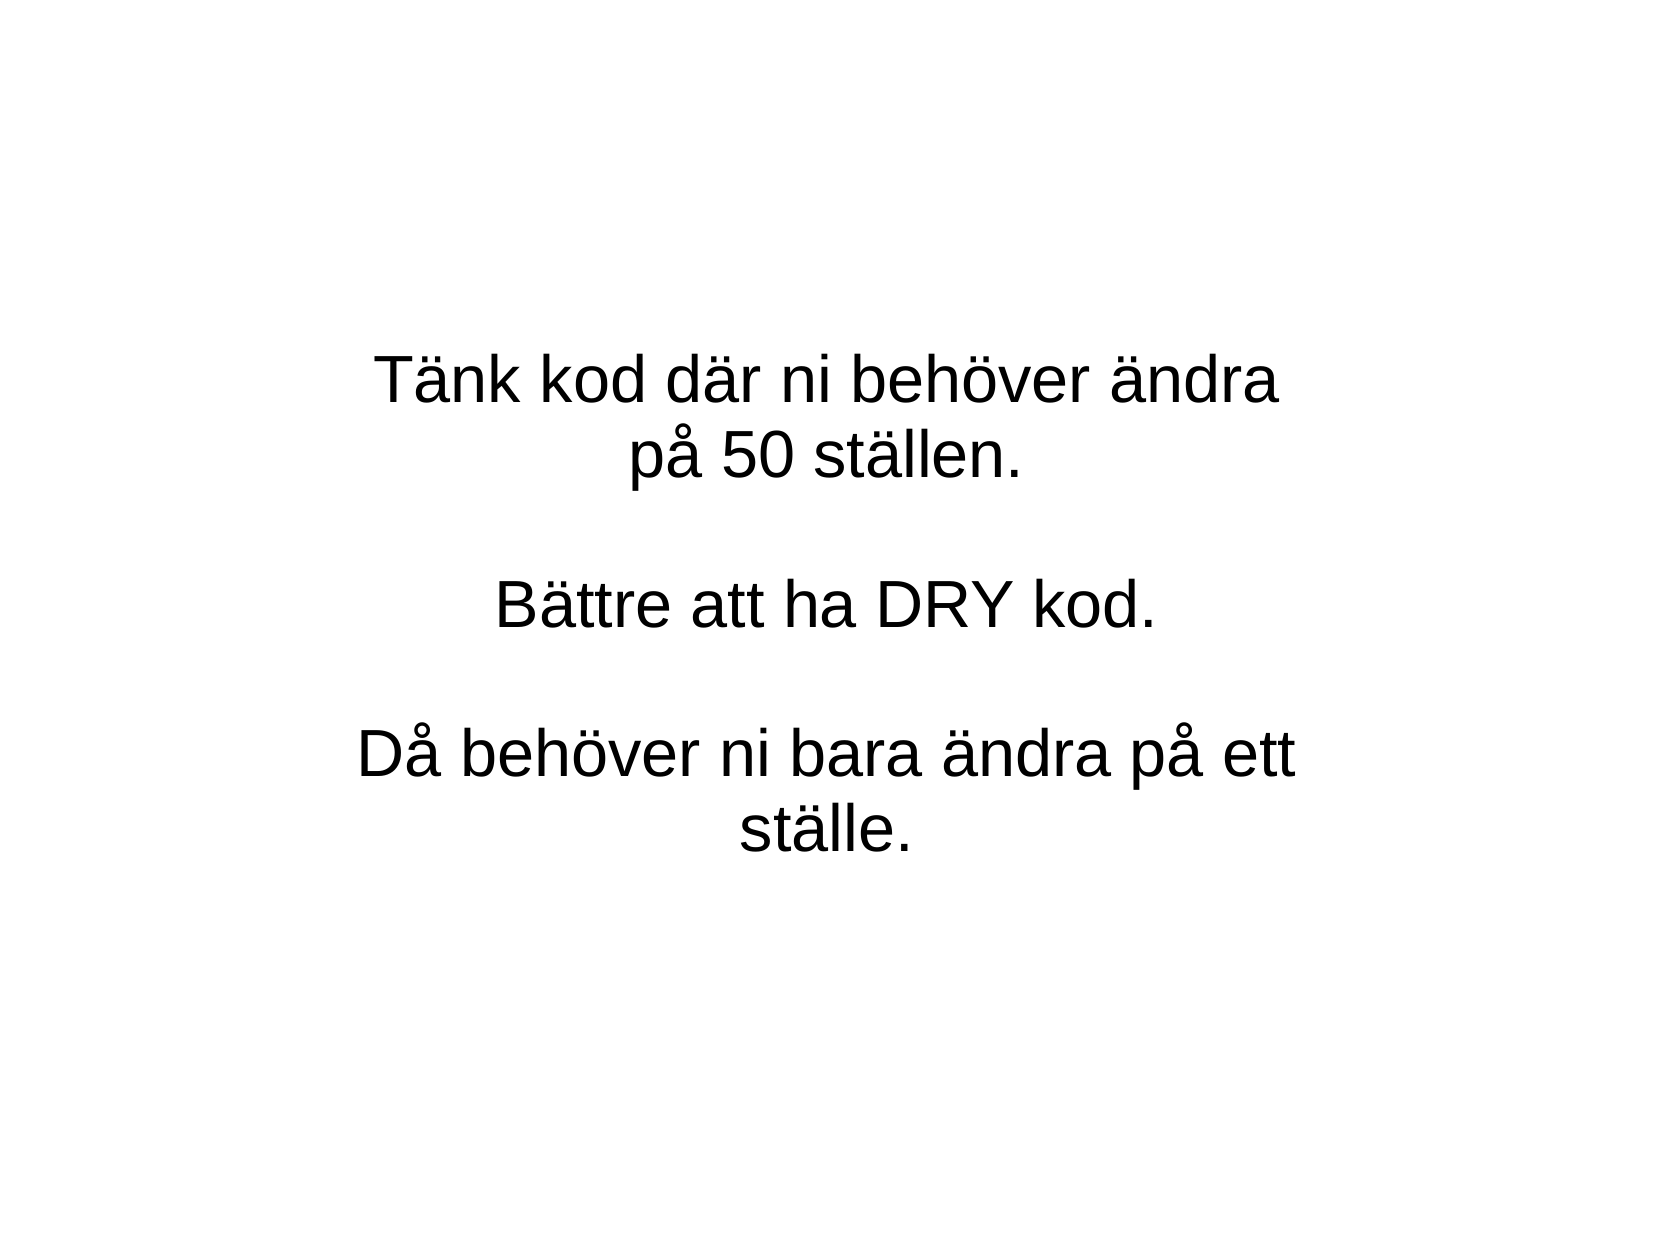

# Tänk kod där ni behöver ändra på 50 ställen.
Bättre att ha DRY kod.
Då behöver ni bara ändra på ett ställe.